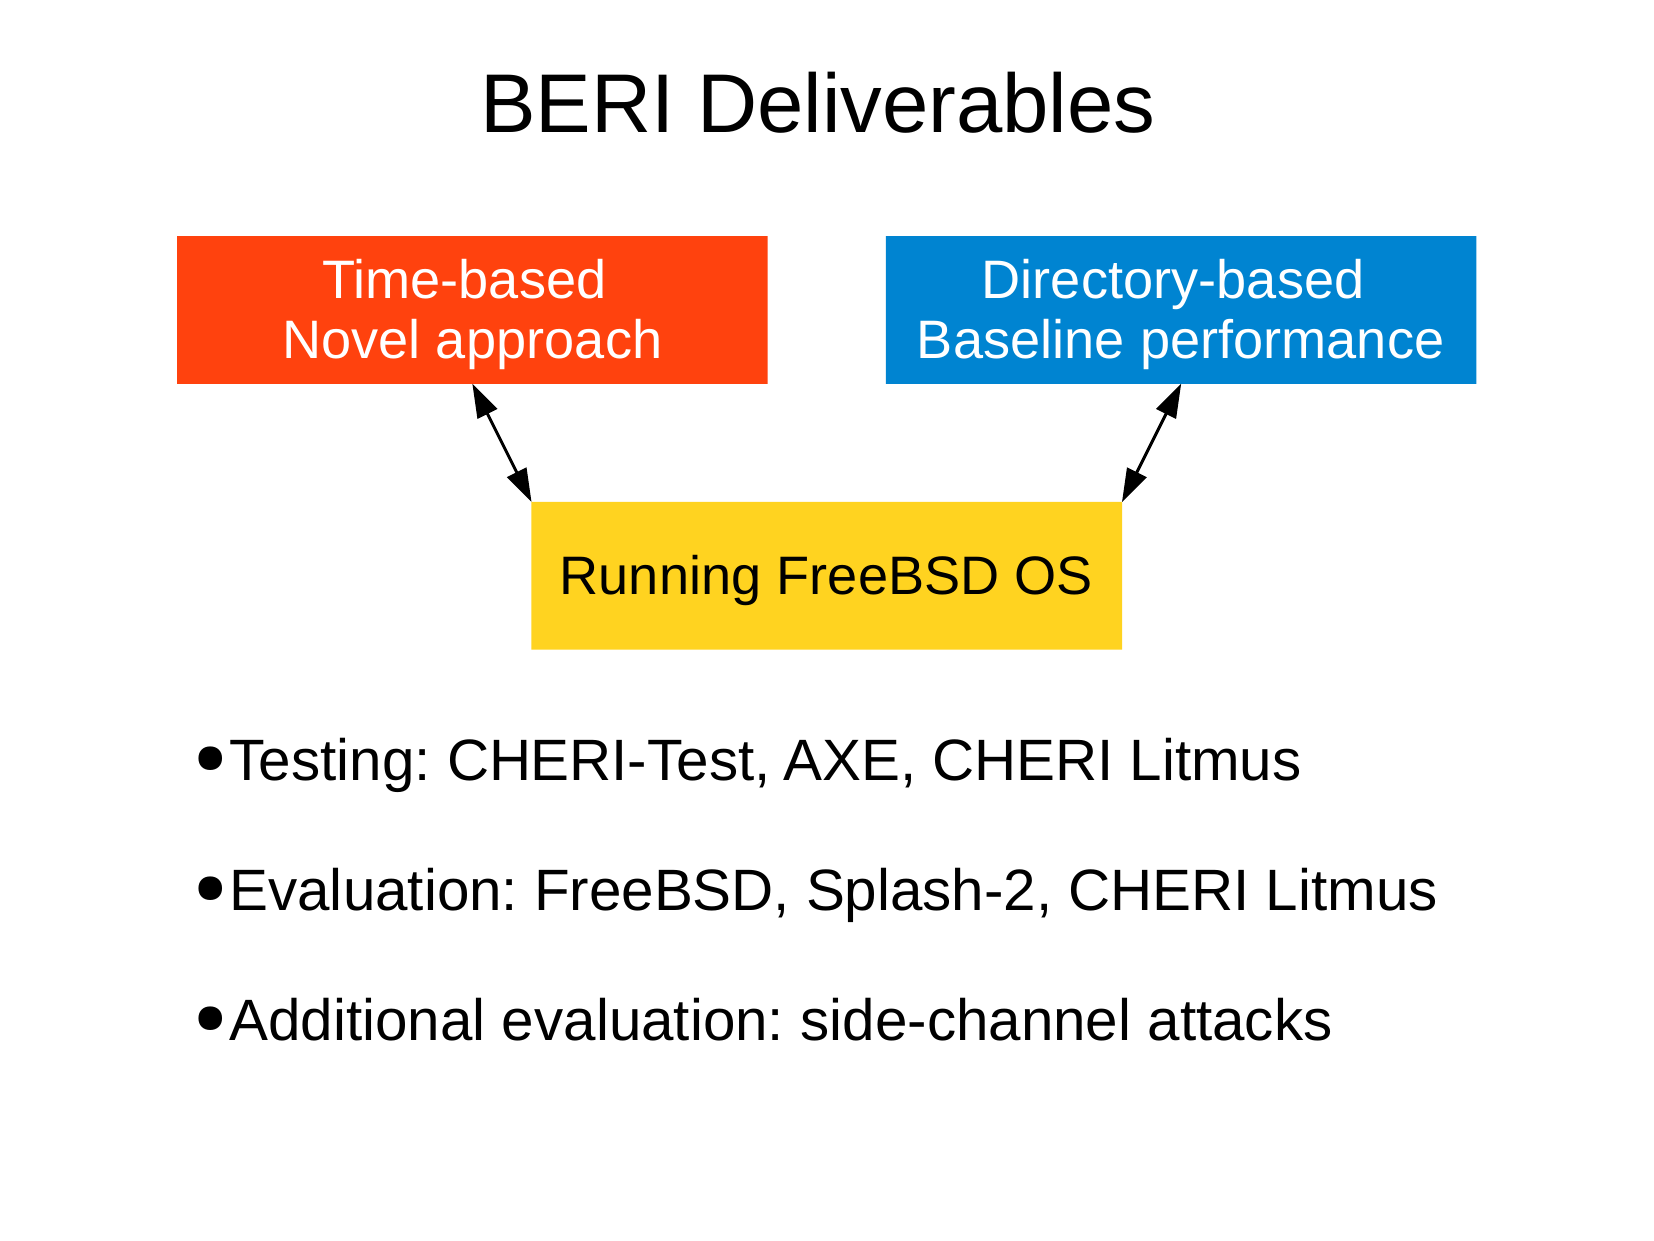

# BERI Deliverables
Time-based
Novel approach
Directory-based
Baseline performance
Running FreeBSD OS
Testing: CHERI-Test, AXE, CHERI Litmus
Evaluation: FreeBSD, Splash-2, CHERI Litmus
Additional evaluation: side-channel attacks